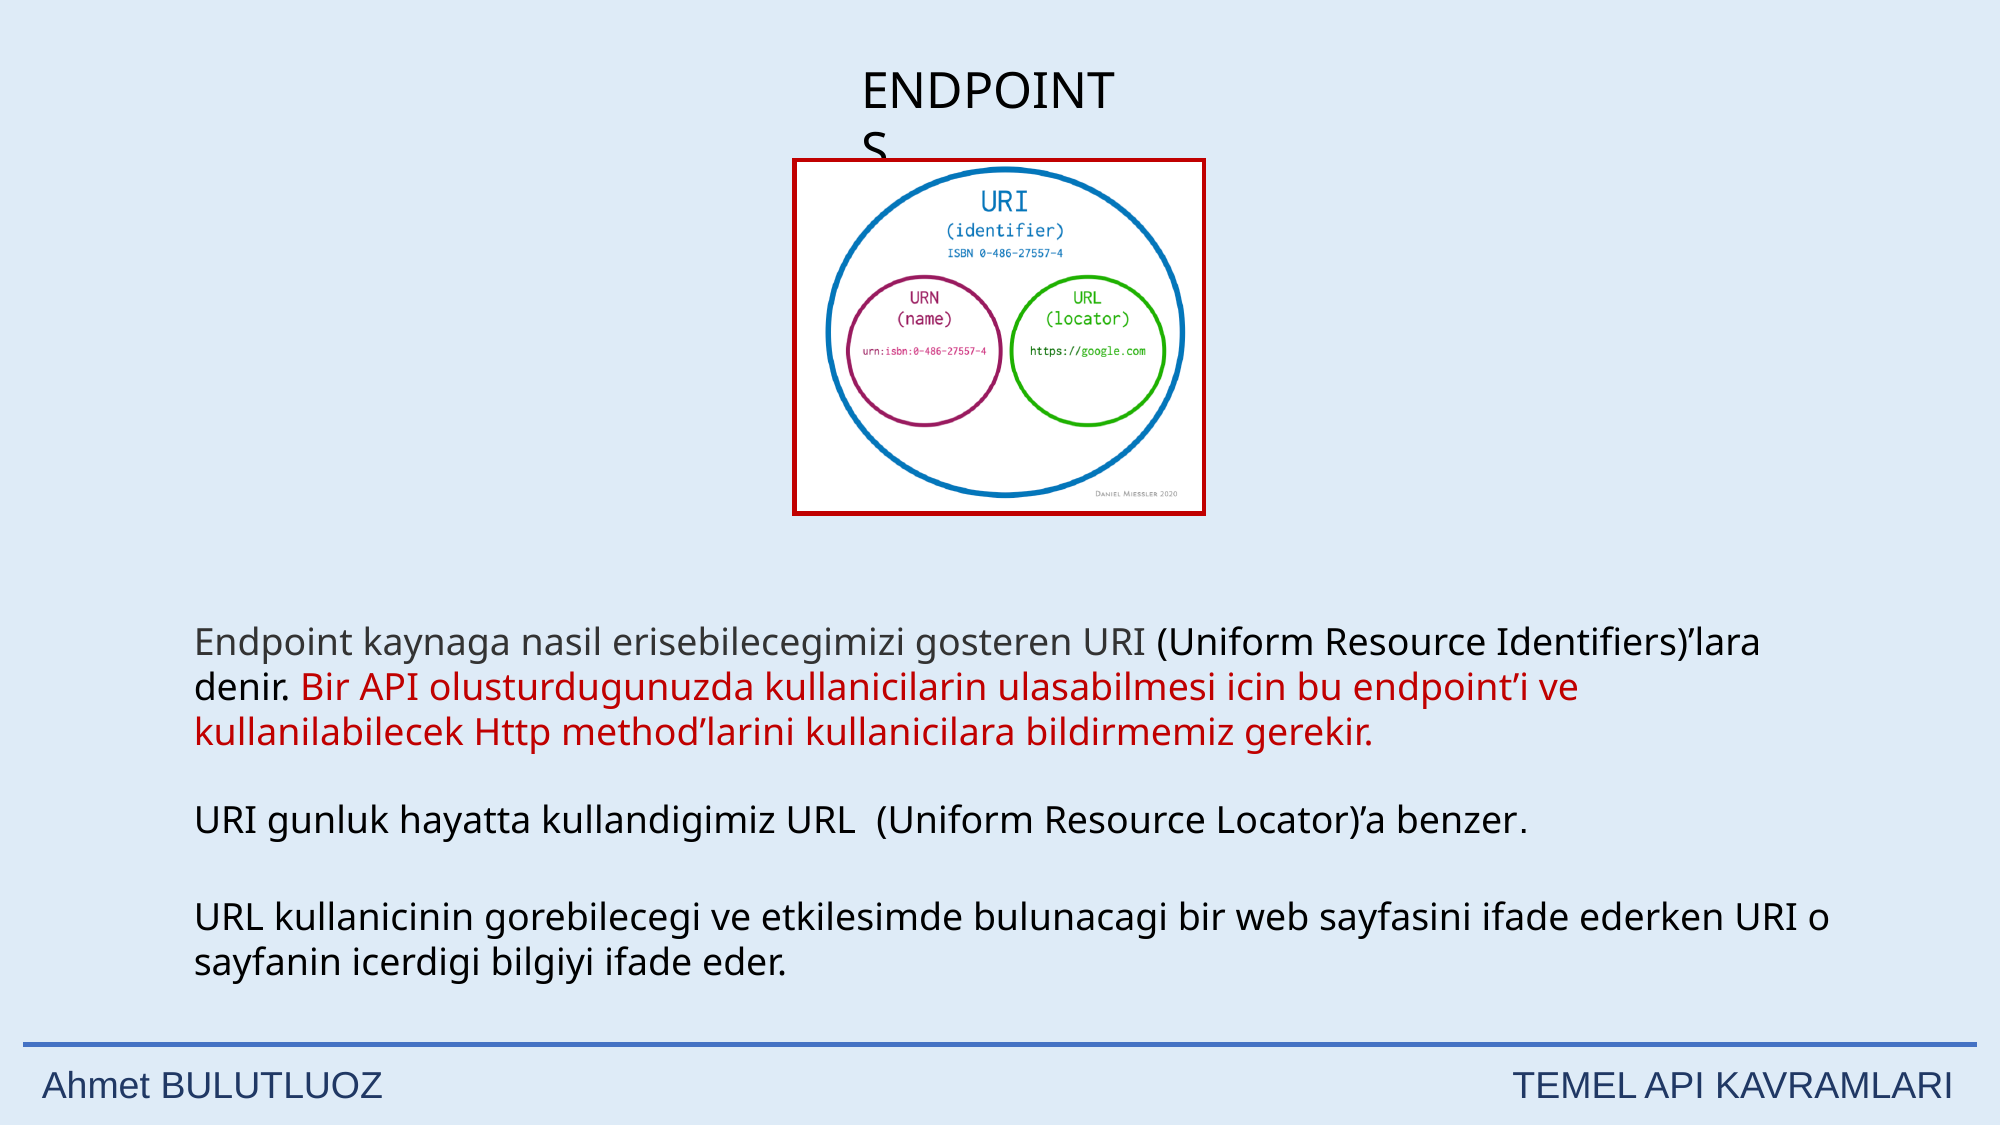

ENDPOINTS
Endpoint kaynaga nasil erisebilecegimizi gosteren URI (Uniform Resource Identifiers)’lara denir. Bir API olusturdugunuzda kullanicilarin ulasabilmesi icin bu endpoint’i ve kullanilabilecek Http method’larini kullanicilara bildirmemiz gerekir.
URI gunluk hayatta kullandigimiz URL (Uniform Resource Locator)’a benzer.
URL kullanicinin gorebilecegi ve etkilesimde bulunacagi bir web sayfasini ifade ederken URI o sayfanin icerdigi bilgiyi ifade eder.
Ahmet BULUTLUOZ TEMEL API KAVRAMLARI